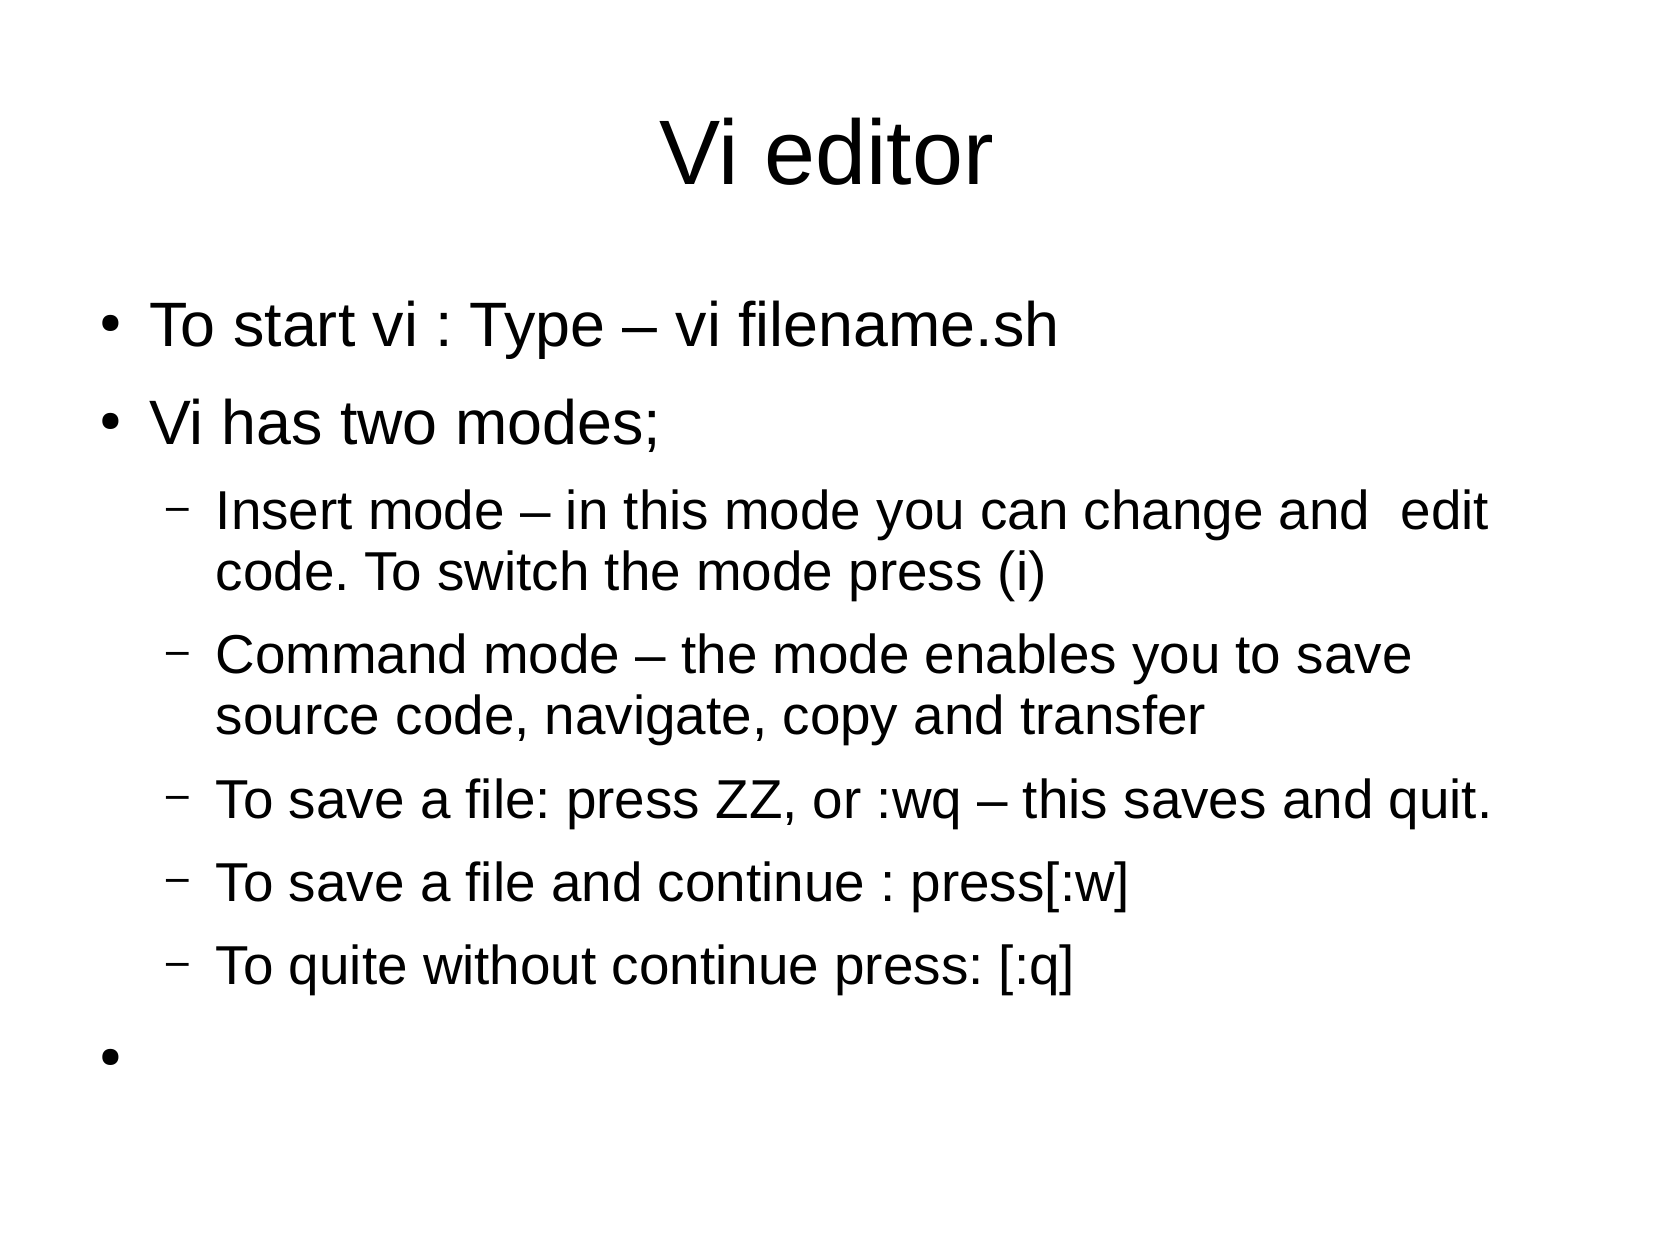

# Vi editor
To start vi : Type – vi filename.sh
Vi has two modes;
Insert mode – in this mode you can change and edit code. To switch the mode press (i)
Command mode – the mode enables you to save source code, navigate, copy and transfer
To save a file: press ZZ, or :wq – this saves and quit.
To save a file and continue : press[:w]
To quite without continue press: [:q]